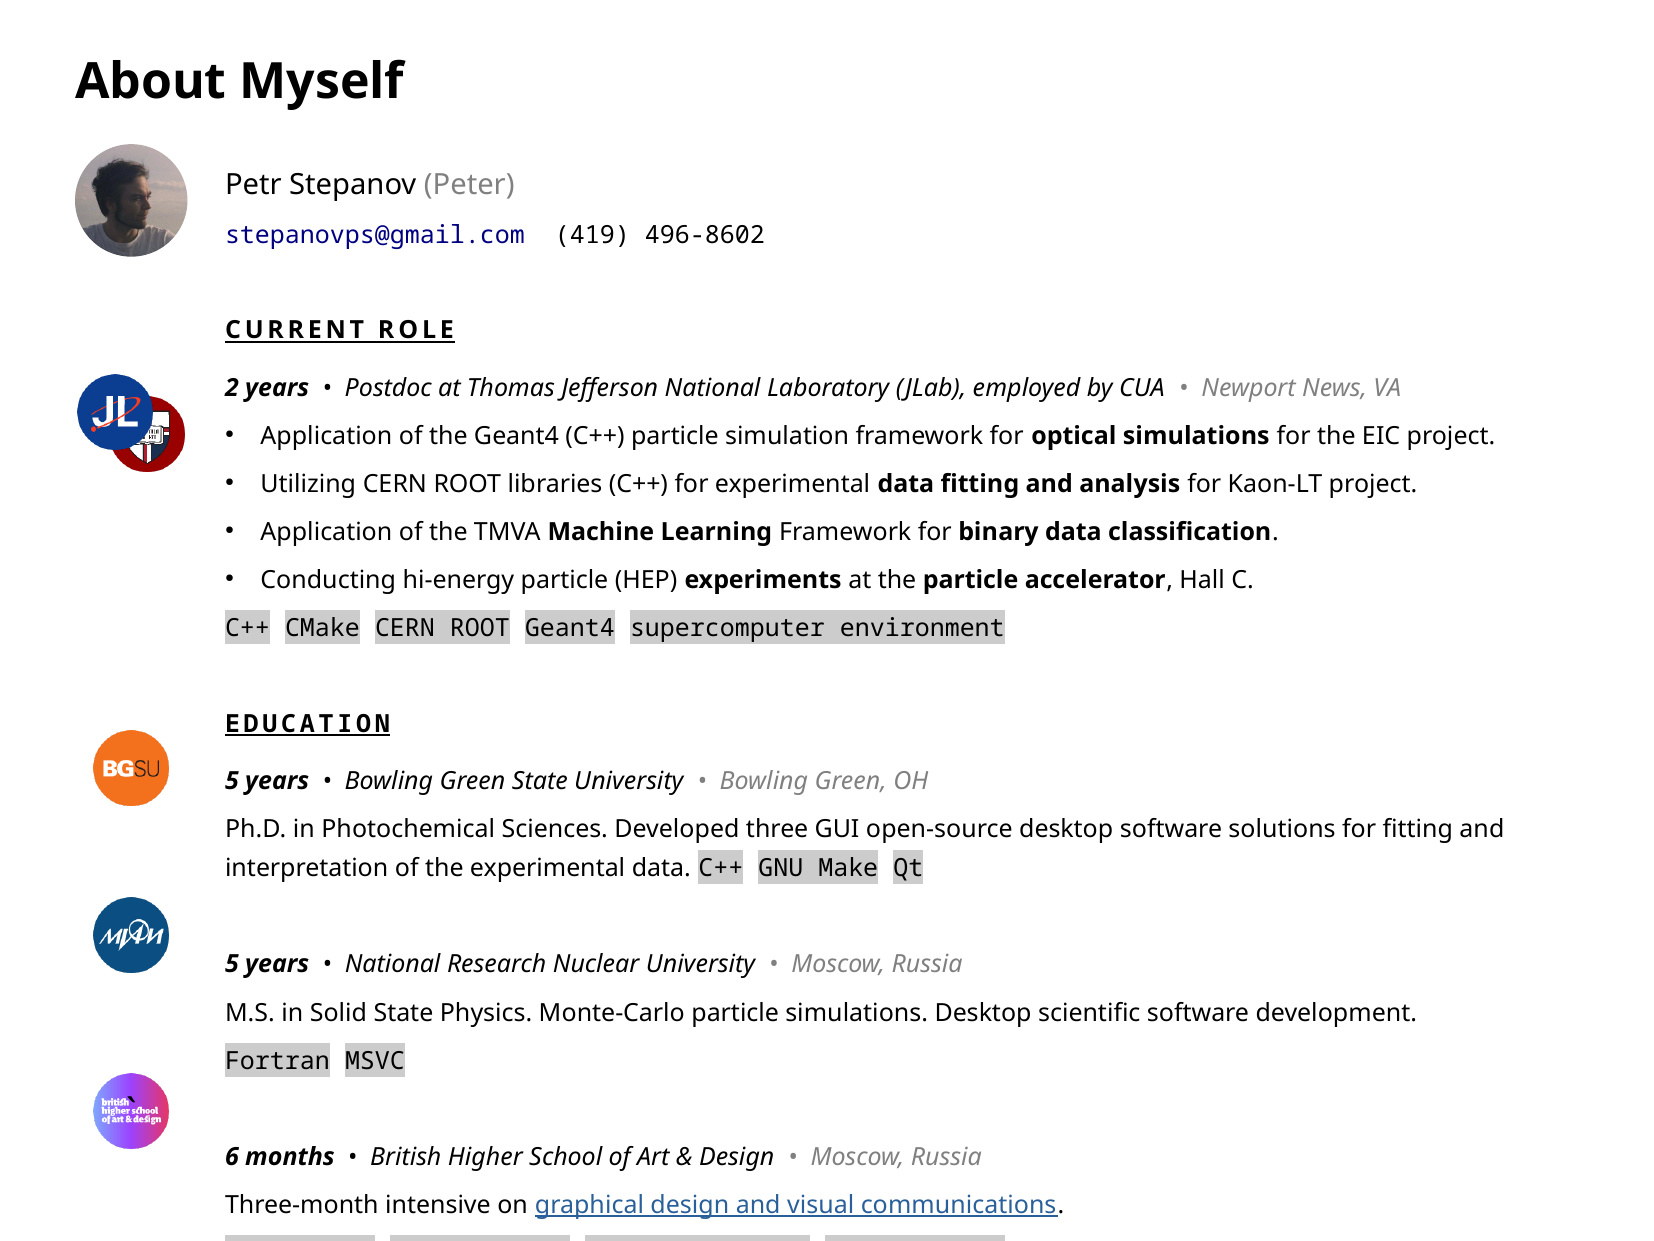

About Myself
Petr Stepanov (Peter)
stepanovps@gmail.com (419) 496-8602
CURRENT ROLE
2 years • Postdoc at Thomas Jefferson National Laboratory (JLab), employed by CUA • Newport News, VA
Application of the Geant4 (C++) particle simulation framework for optical simulations for the EIC project.
Utilizing CERN ROOT libraries (C++) for experimental data fitting and analysis for Kaon-LT project.
Application of the TMVA Machine Learning Framework for binary data classification.
Conducting hi-energy particle (HEP) experiments at the particle accelerator, Hall C.
C++ CMake CERN ROOT Geant4 supercomputer environment
EDUCATION
5 years • Bowling Green State University • Bowling Green, OH
Ph.D. in Photochemical Sciences. Developed three GUI open-source desktop software solutions for fitting and interpretation of the experimental data. C++ GNU Make Qt
5 years • National Research Nuclear University • Moscow, Russia
M.S. in Solid State Physics. Monte-Carlo particle simulations. Desktop scientific software development.
Fortran MSVC
6 months • British Higher School of Art & Design • Moscow, Russia
Three-month intensive on graphical design and visual communications.
Typography Illustration Visual identity Brand design
`